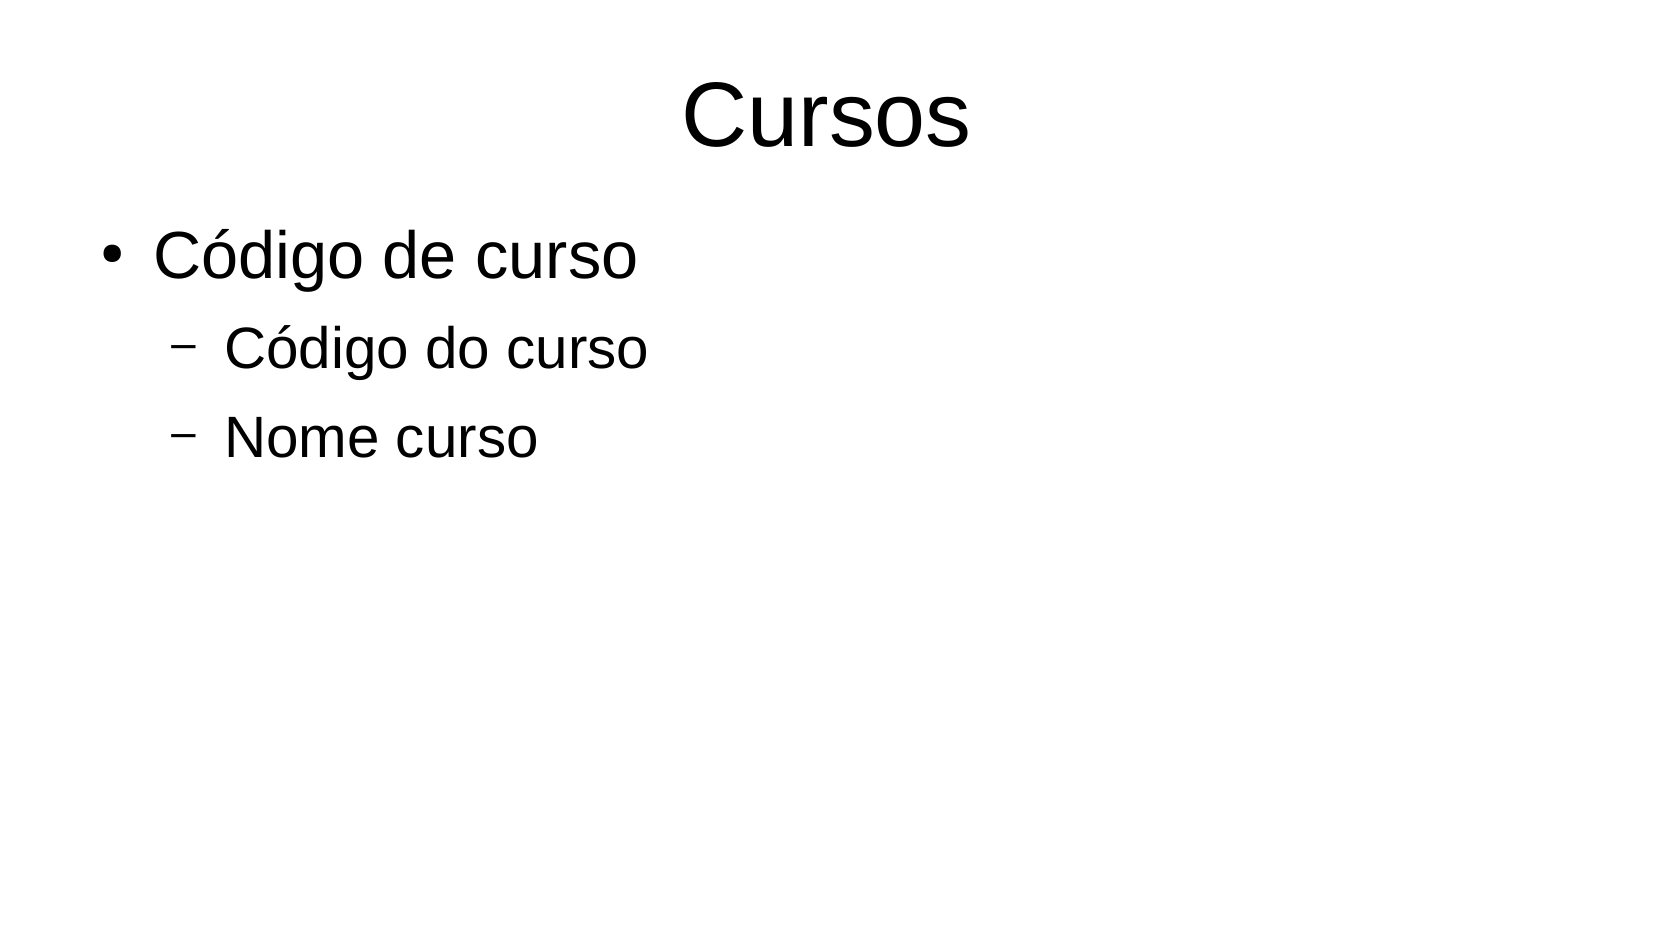

# Cursos
Código de curso
Código do curso
Nome curso